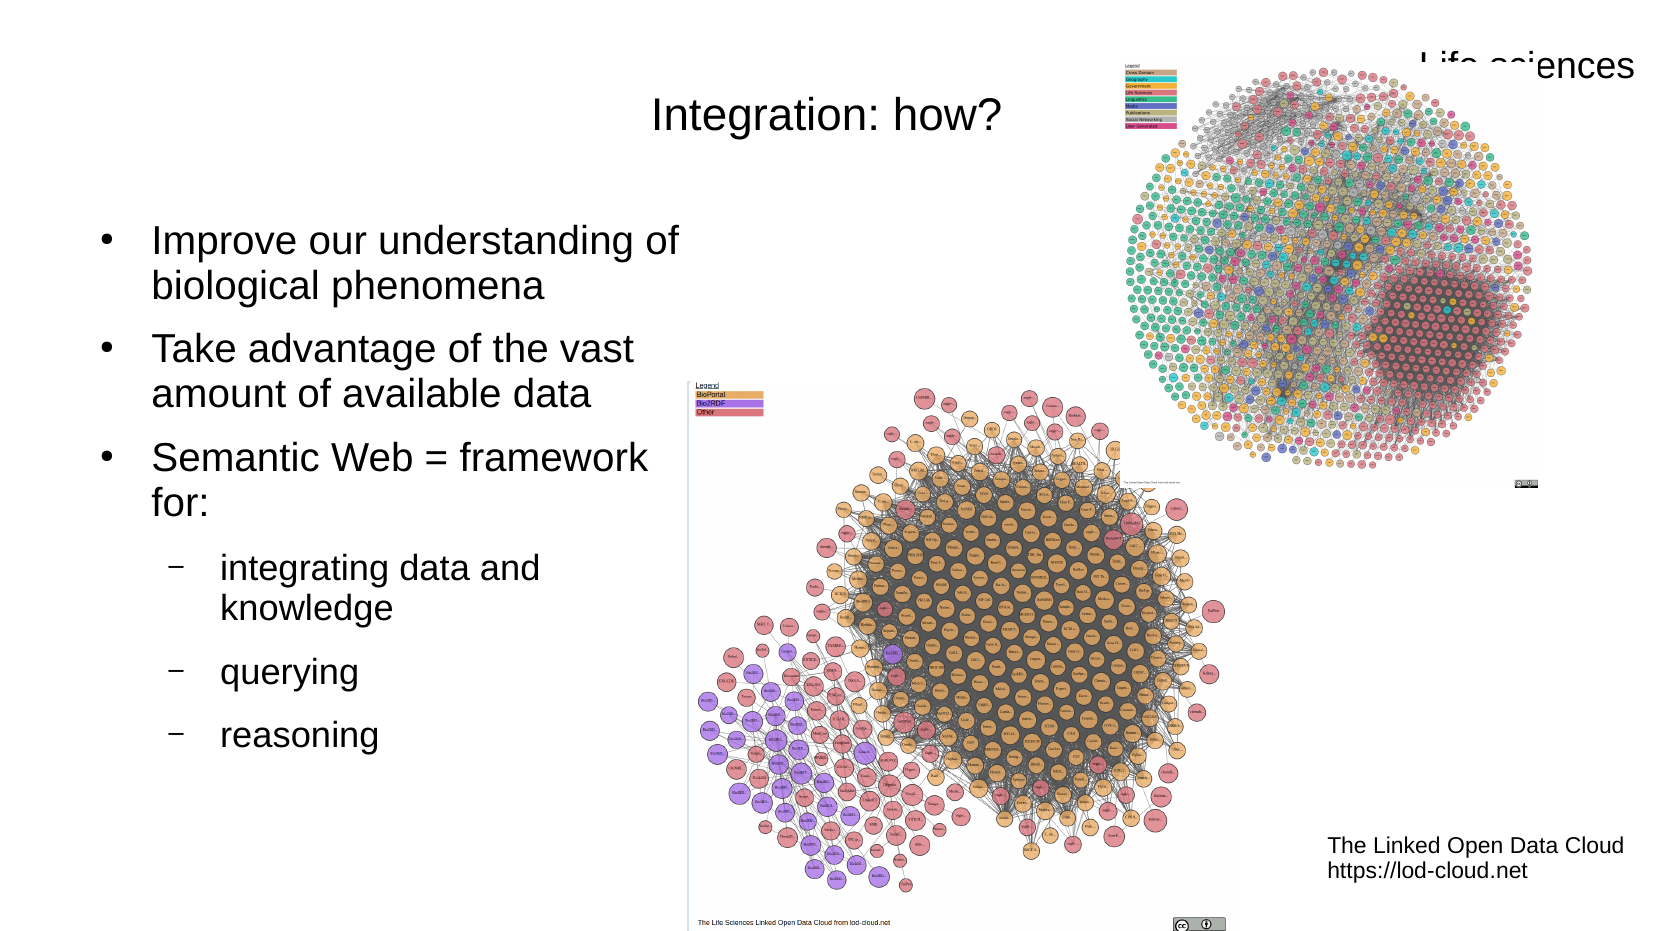

# Integration: how?
Life sciences
Improve our understanding of biological phenomena
Take advantage of the vast amount of available data
Semantic Web = framework for:
integrating data and knowledge
querying
reasoning
The Linked Open Data Cloud
https://lod-cloud.net